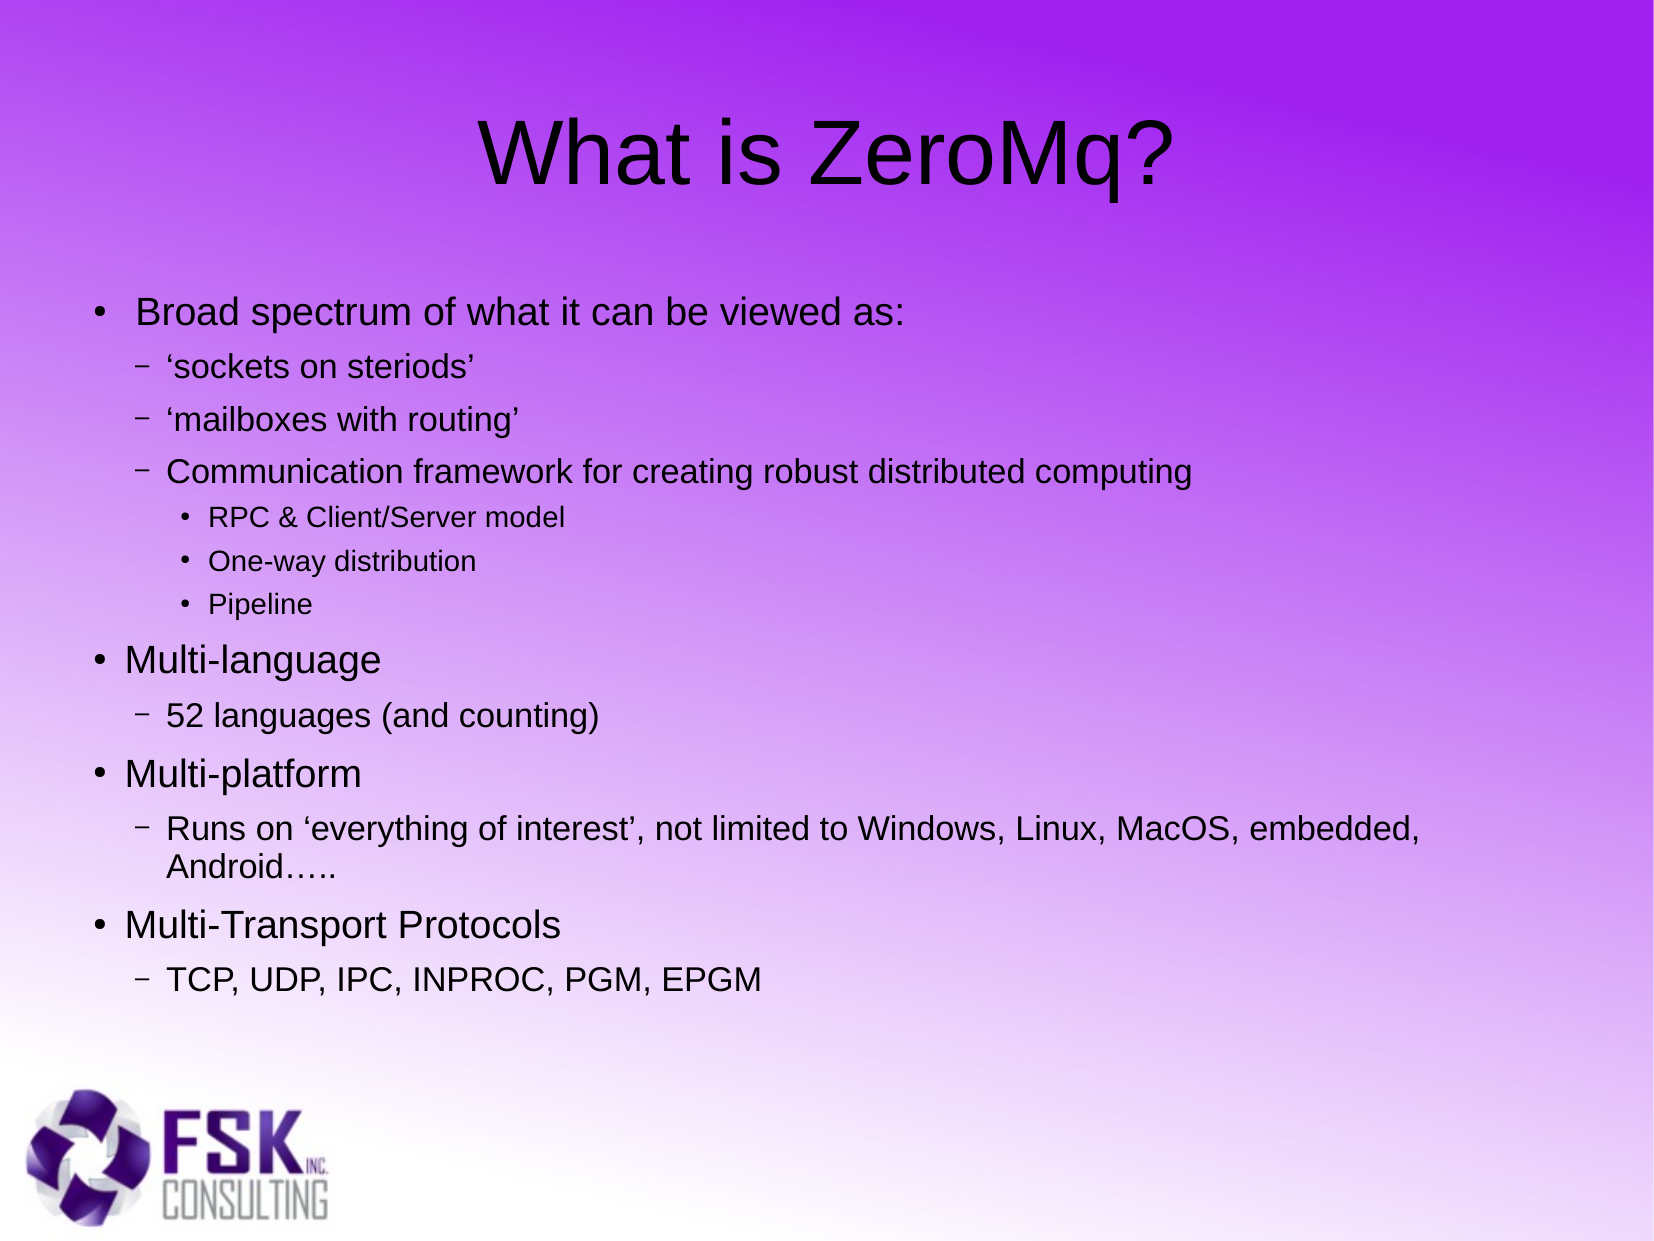

# What is ZeroMq?
 Broad spectrum of what it can be viewed as:
‘sockets on steriods’
‘mailboxes with routing’
Communication framework for creating robust distributed computing
RPC & Client/Server model
One-way distribution
Pipeline
Multi-language
52 languages (and counting)
Multi-platform
Runs on ‘everything of interest’, not limited to Windows, Linux, MacOS, embedded, Android…..
Multi-Transport Protocols
TCP, UDP, IPC, INPROC, PGM, EPGM